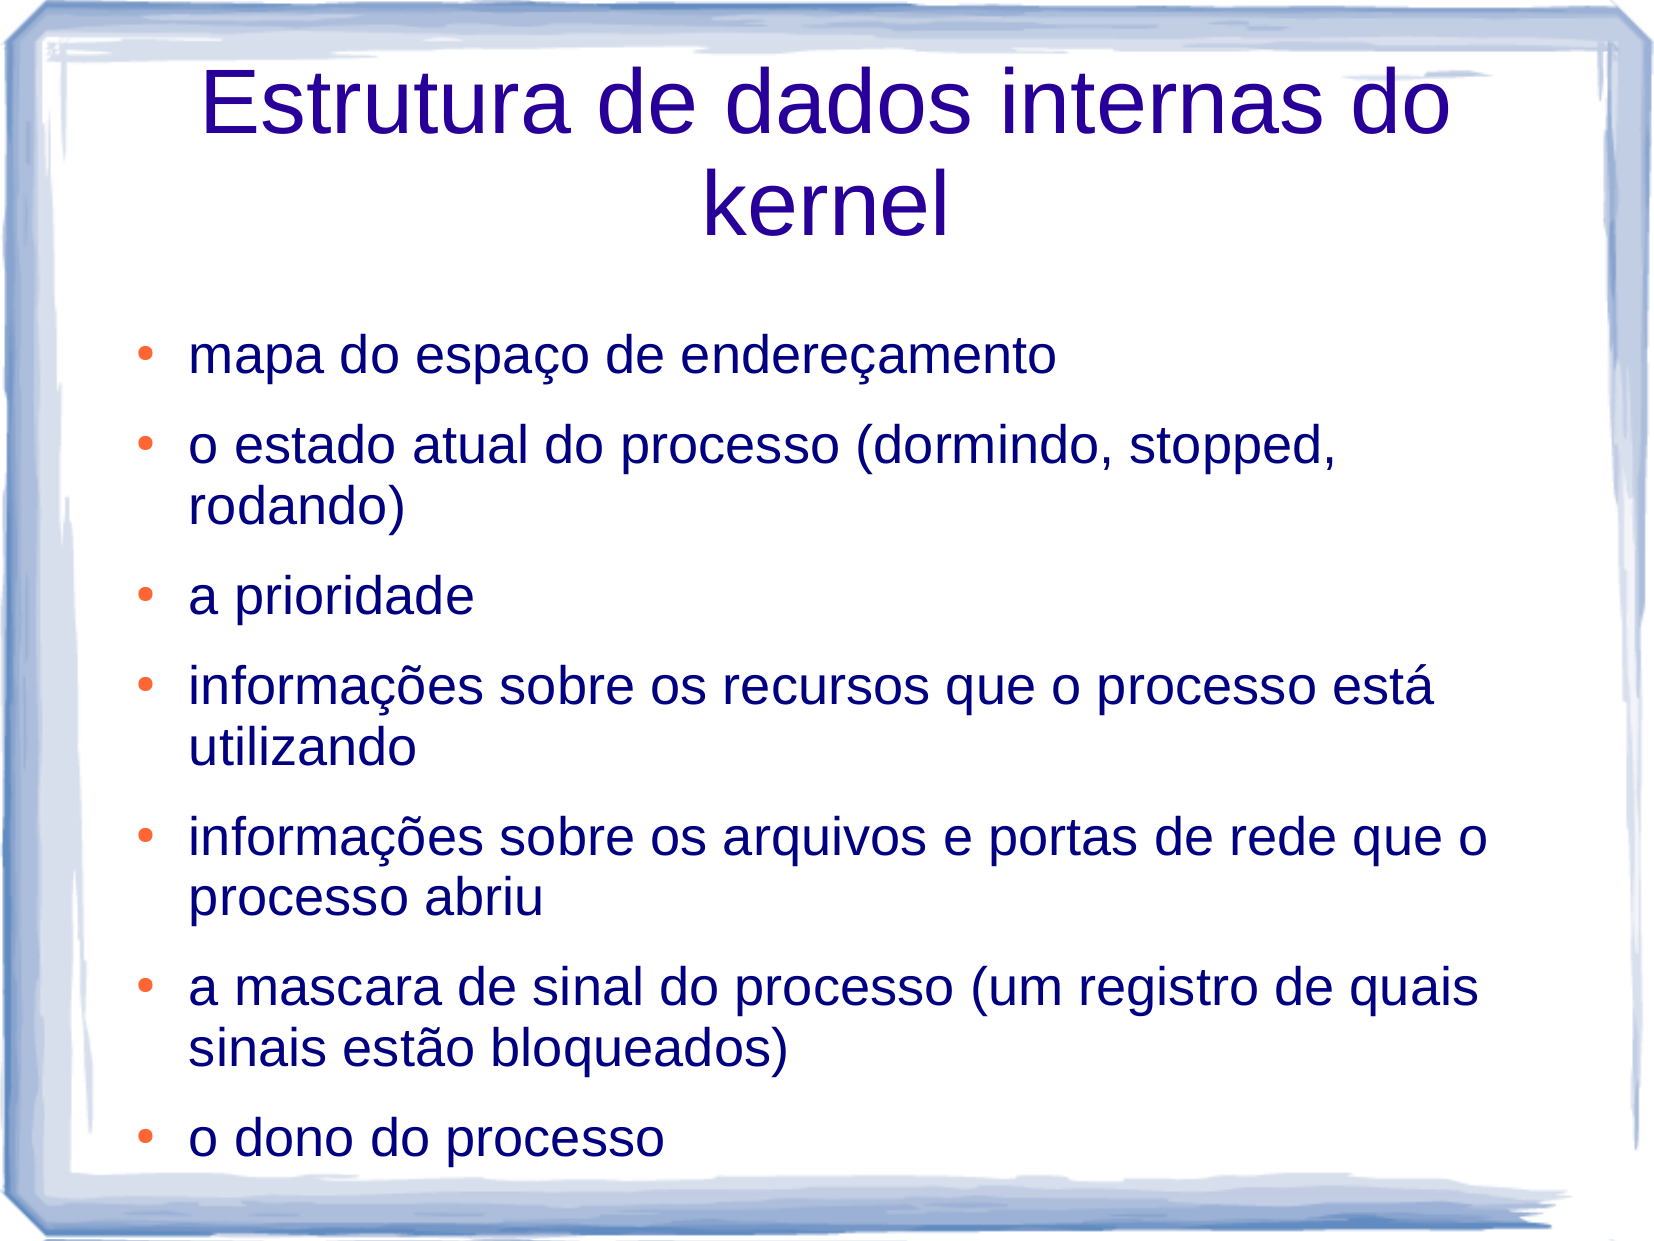

# Estrutura de dados internas do kernel
mapa do espaço de endereçamento
o estado atual do processo (dormindo, stopped, rodando)
a prioridade
informações sobre os recursos que o processo está utilizando
informações sobre os arquivos e portas de rede que o processo abriu
a mascara de sinal do processo (um registro de quais sinais estão bloqueados)
o dono do processo